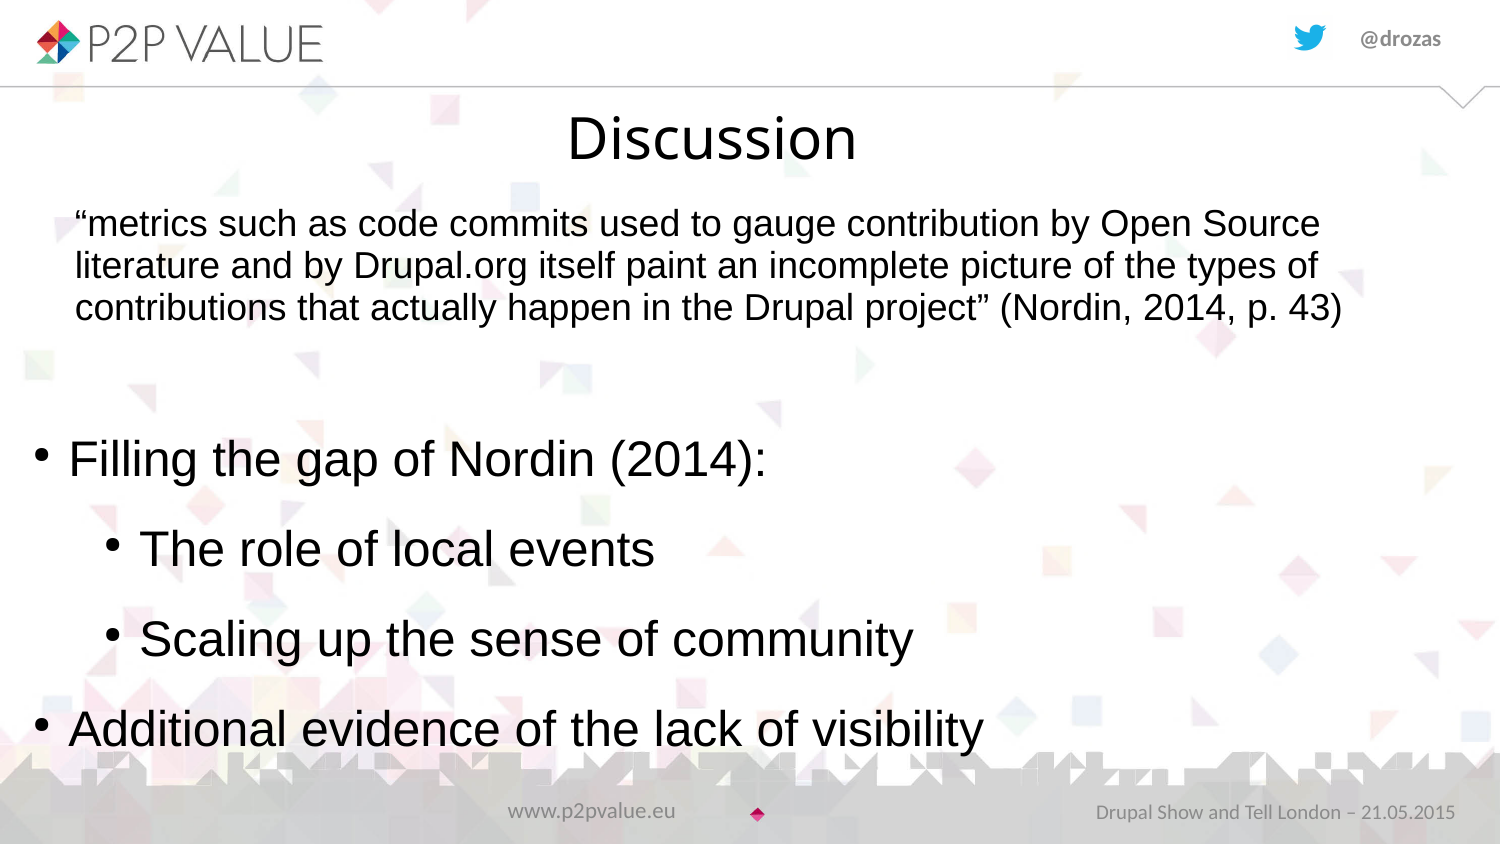

@drozas
# Discussion
“metrics such as code commits used to gauge contribution by Open Source
literature and by Drupal.org itself paint an incomplete picture of the types of contributions that actually happen in the Drupal project” (Nordin, 2014, p. 43)
Filling the gap of Nordin (2014):
The role of local events
Scaling up the sense of community
Additional evidence of the lack of visibility
Drupal Show and Tell London – 21.05.2015
www.p2pvalue.eu